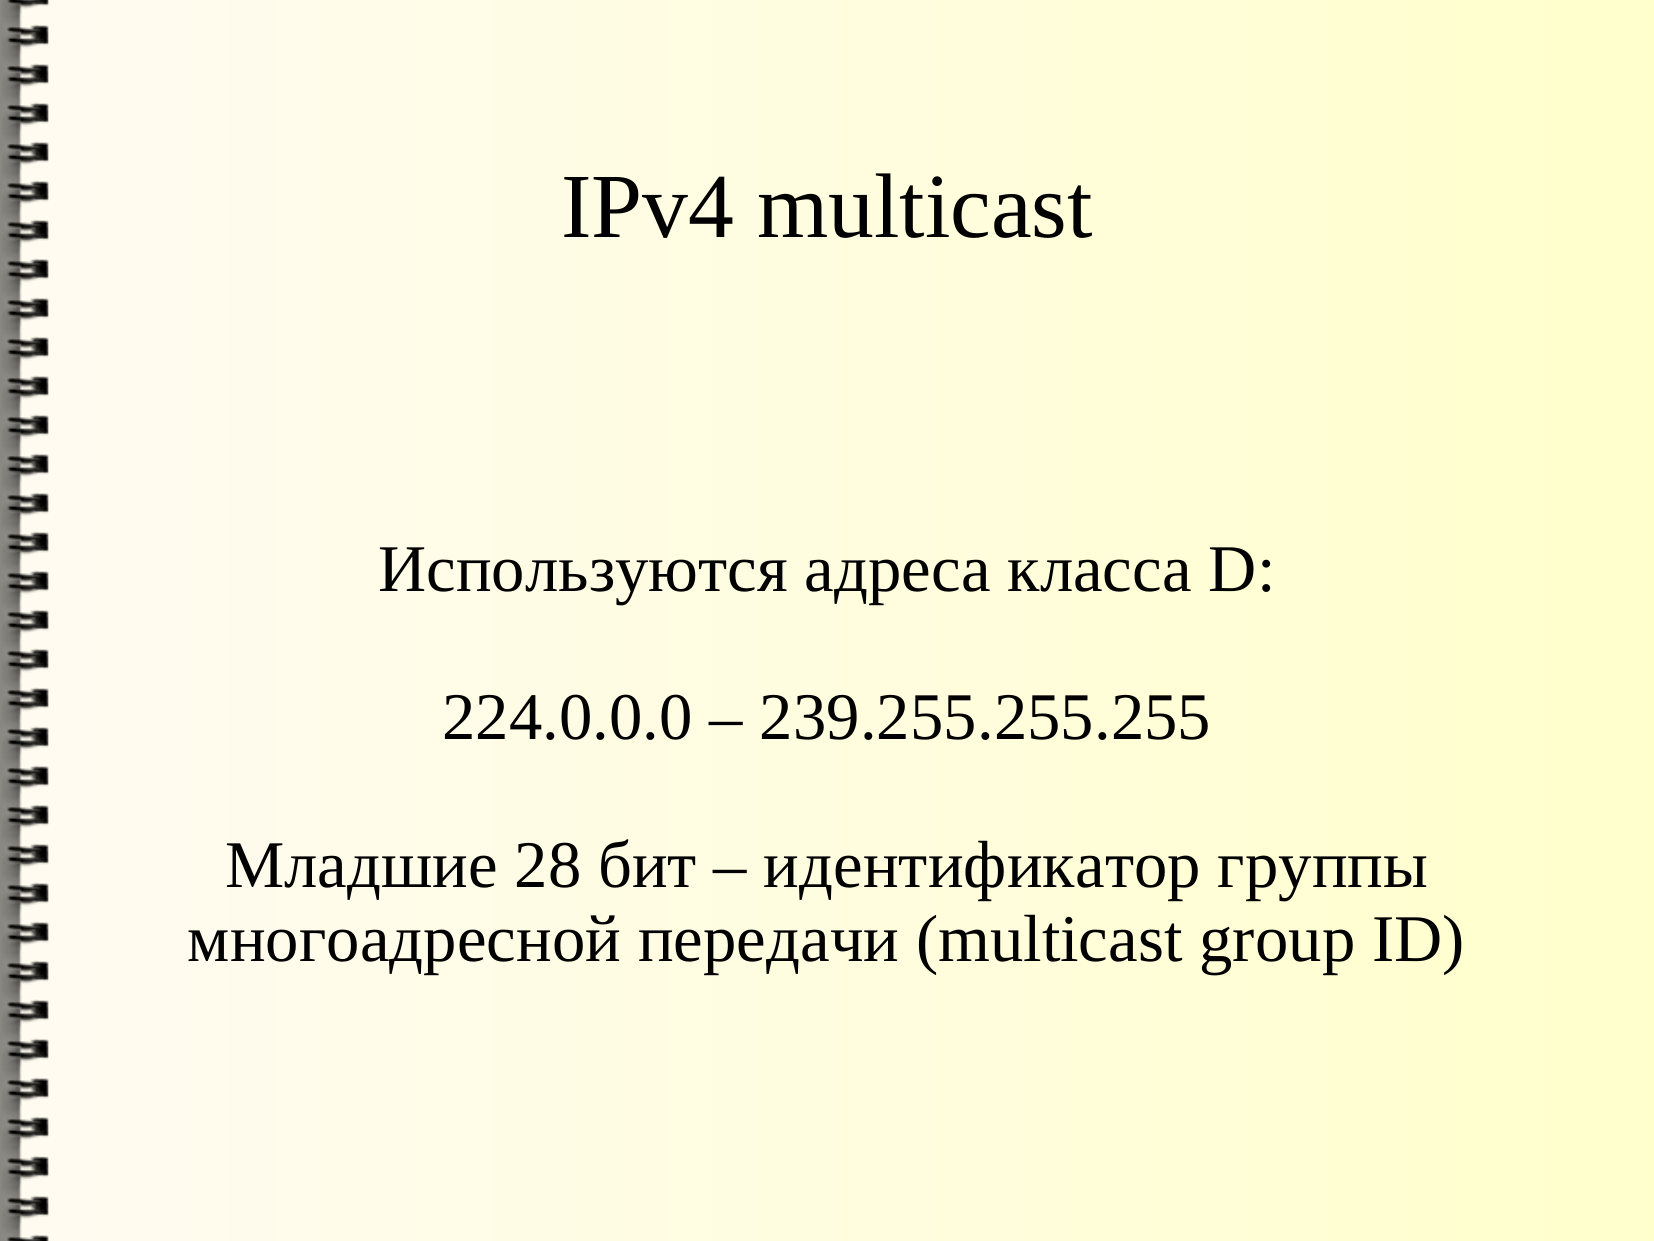

# IPv4 multicast
Используются адреса класса D:
224.0.0.0 – 239.255.255.255
Младшие 28 бит – идентификатор группы многоадресной передачи (multicast group ID)